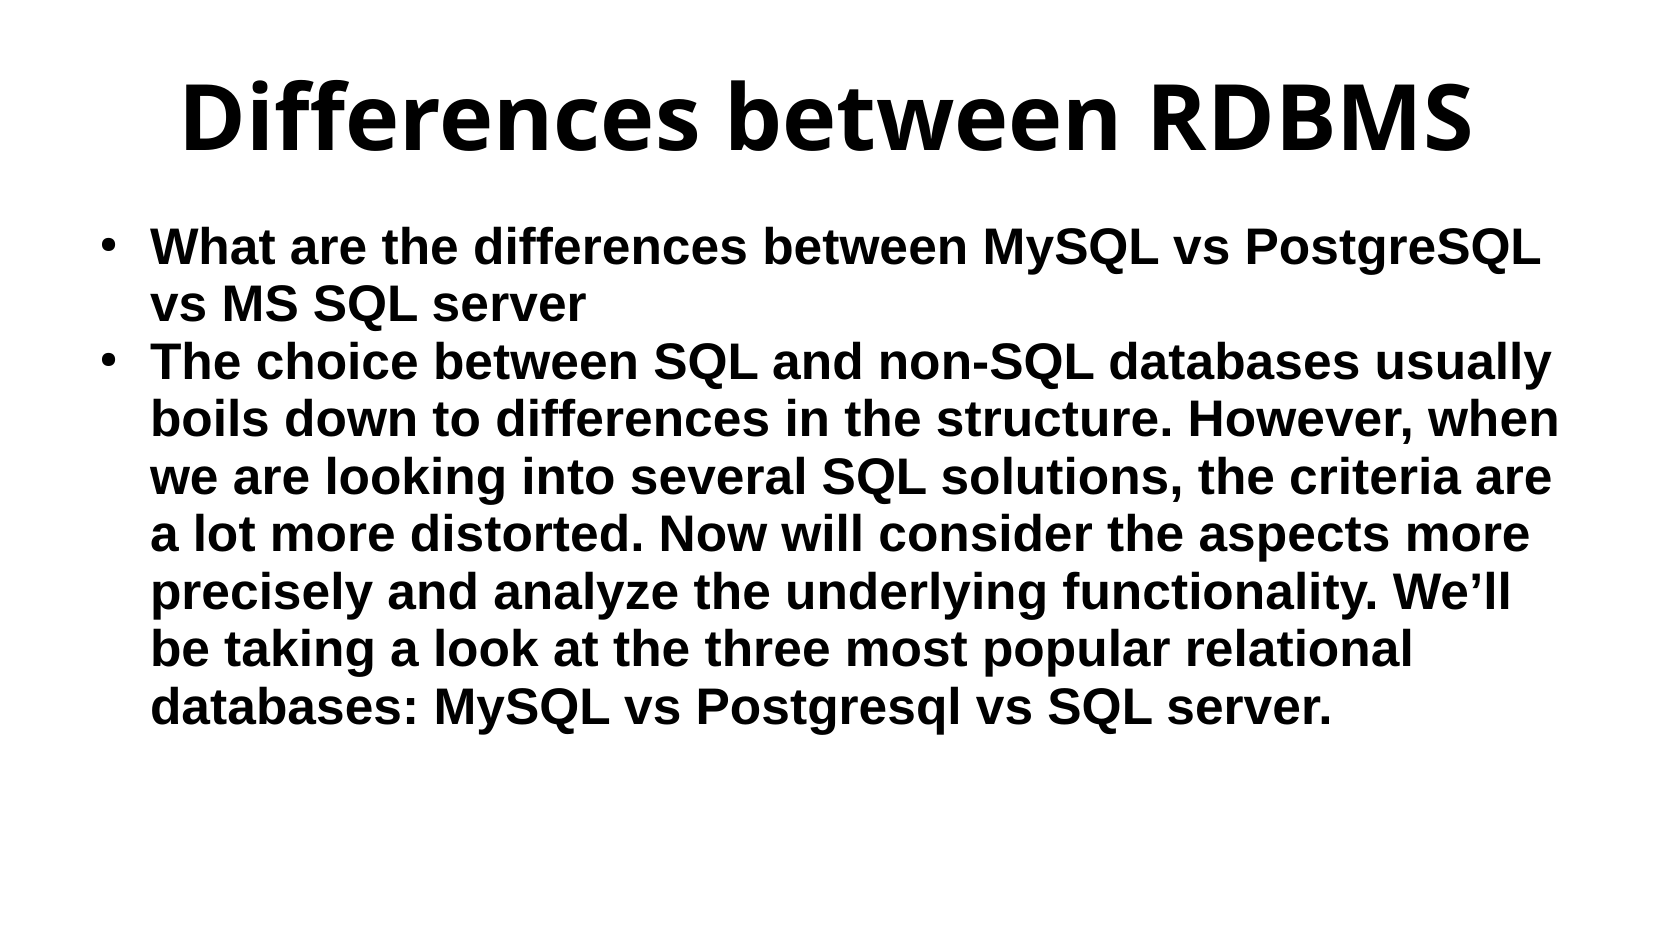

# Differences between RDBMS
What are the differences between MySQL vs PostgreSQL vs MS SQL server
The choice between SQL and non-SQL databases usually boils down to differences in the structure. However, when we are looking into several SQL solutions, the criteria are a lot more distorted. Now will consider the aspects more precisely and analyze the underlying functionality. We’ll be taking a look at the three most popular relational databases: MySQL vs Postgresql vs SQL server.